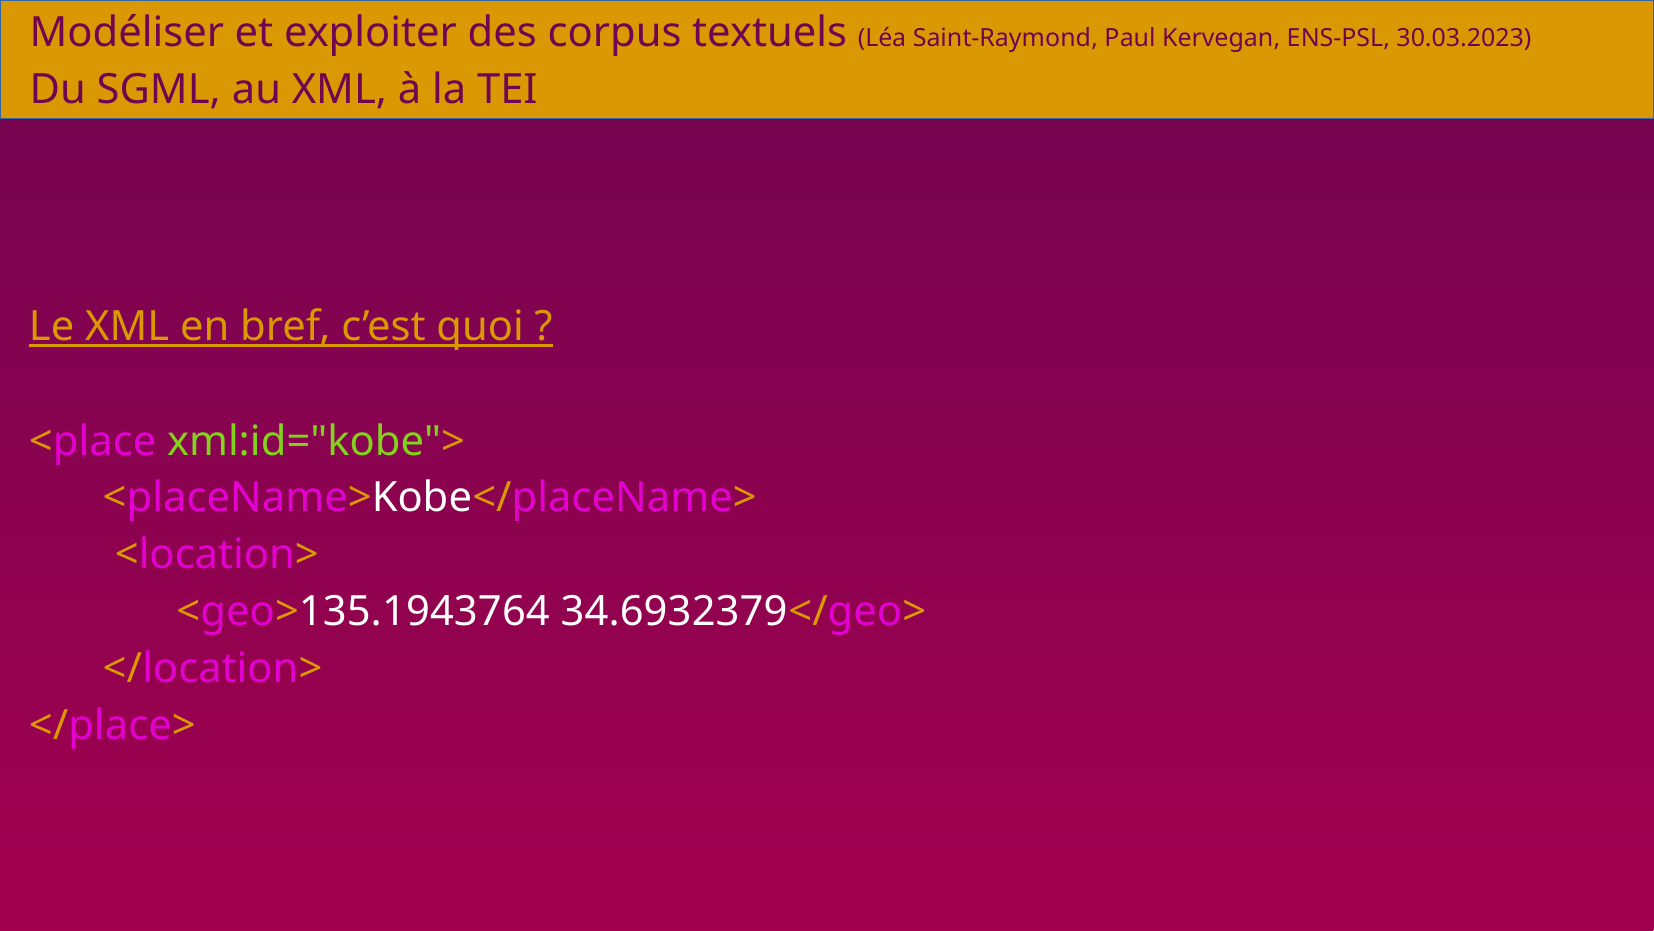

# Modéliser et exploiter des corpus textuels (Léa Saint-Raymond, Paul Kervegan, ENS-PSL, 30.03.2023) Du SGML, au XML, à la TEI
Le XML en bref, c’est quoi ?
<place xml:id="kobe">
	<placeName>Kobe</placeName>
 <location>
		<geo>135.1943764 34.6932379</geo>
	</location>
</place>